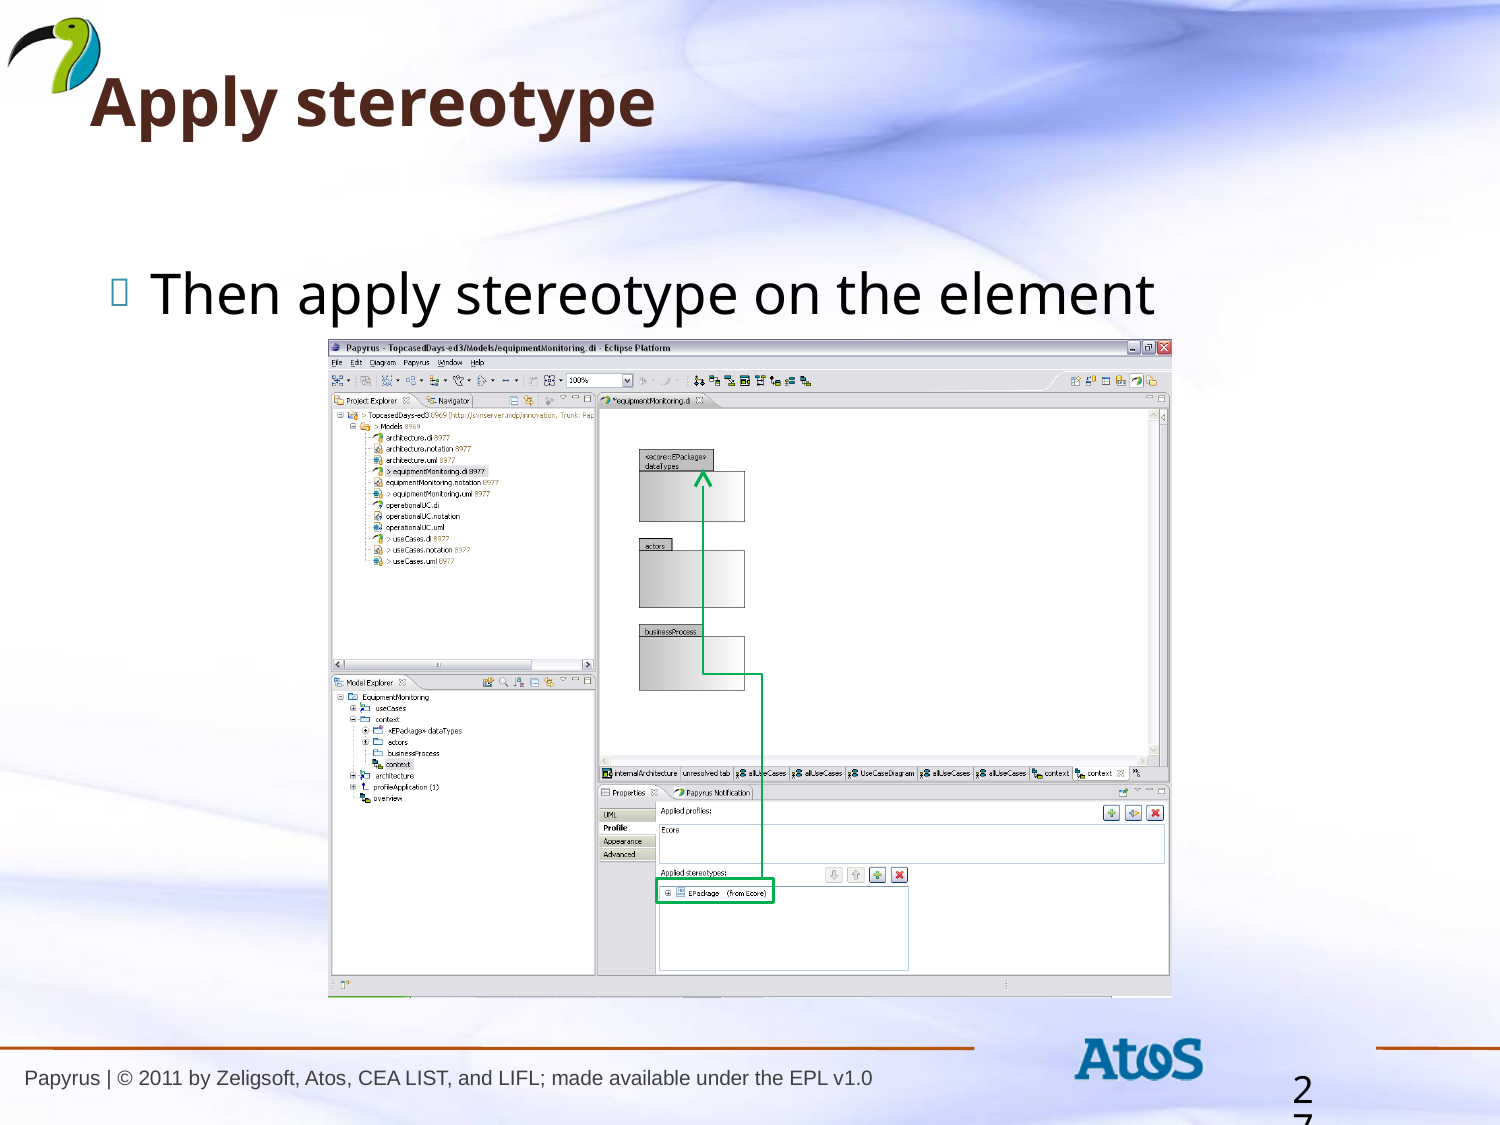

Apply stereotype
# Then apply stereotype on the element